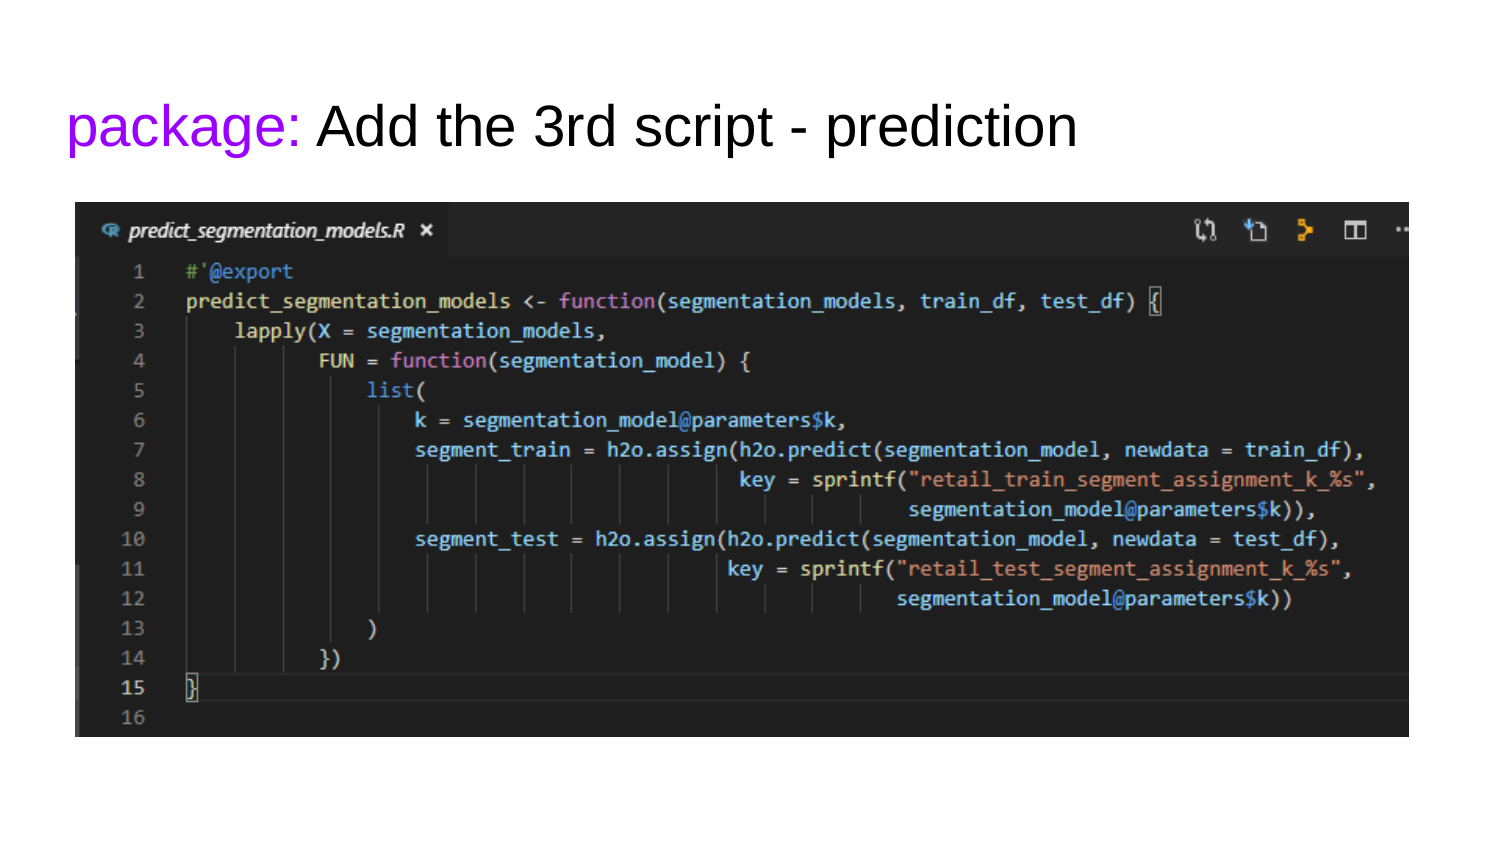

# package: Add the 3rd script - prediction